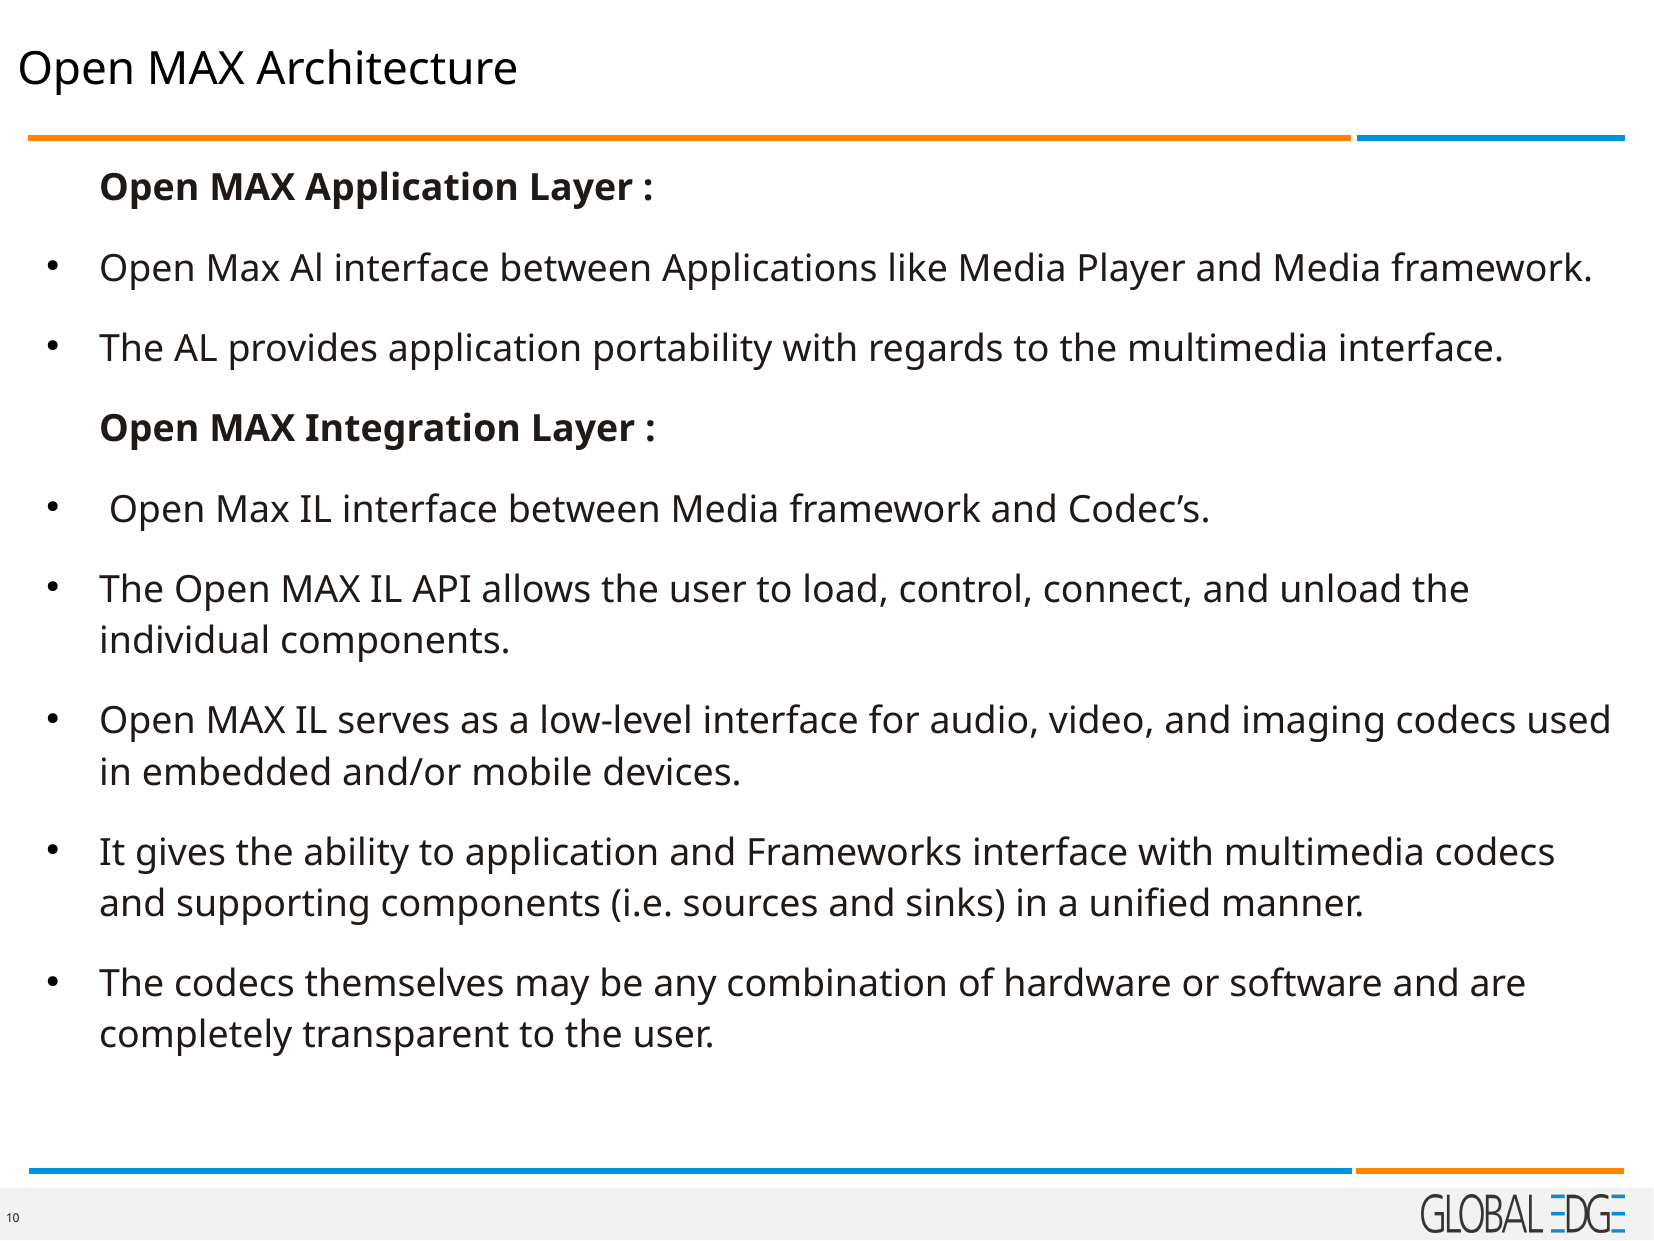

# Open MAX Architecture
Open MAX Application Layer :
Open Max Al interface between Applications like Media Player and Media framework.
The AL provides application portability with regards to the multimedia interface.
Open MAX Integration Layer :
 Open Max IL interface between Media framework and Codec’s.
The Open MAX IL API allows the user to load, control, connect, and unload the individual components.
Open MAX IL serves as a low-level interface for audio, video, and imaging codecs used in embedded and/or mobile devices.
It gives the ability to application and Frameworks interface with multimedia codecs and supporting components (i.e. sources and sinks) in a unified manner.
The codecs themselves may be any combination of hardware or software and are completely transparent to the user.